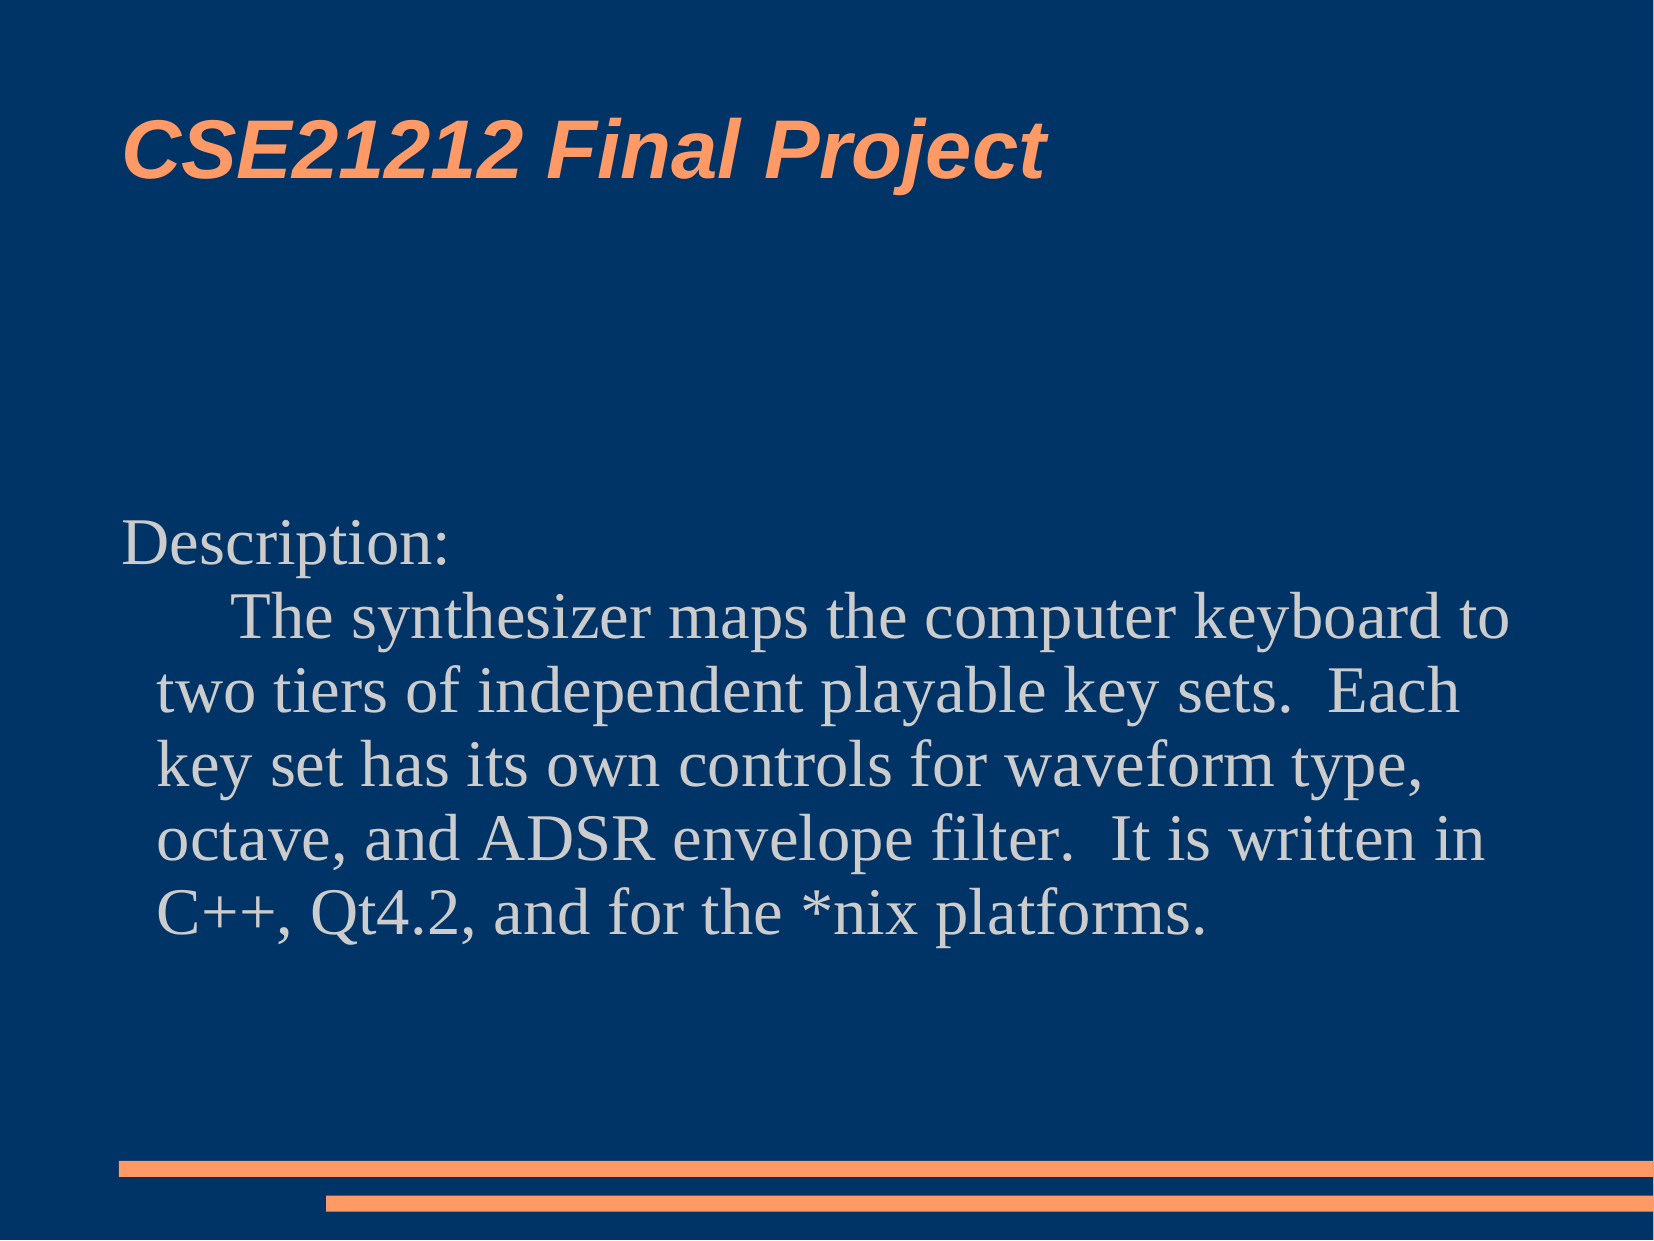

# CSE21212 Final Project
Description:
	The synthesizer maps the computer keyboard to two tiers of independent playable key sets. Each key set has its own controls for waveform type, octave, and ADSR envelope filter. It is written in C++, Qt4.2, and for the *nix platforms.